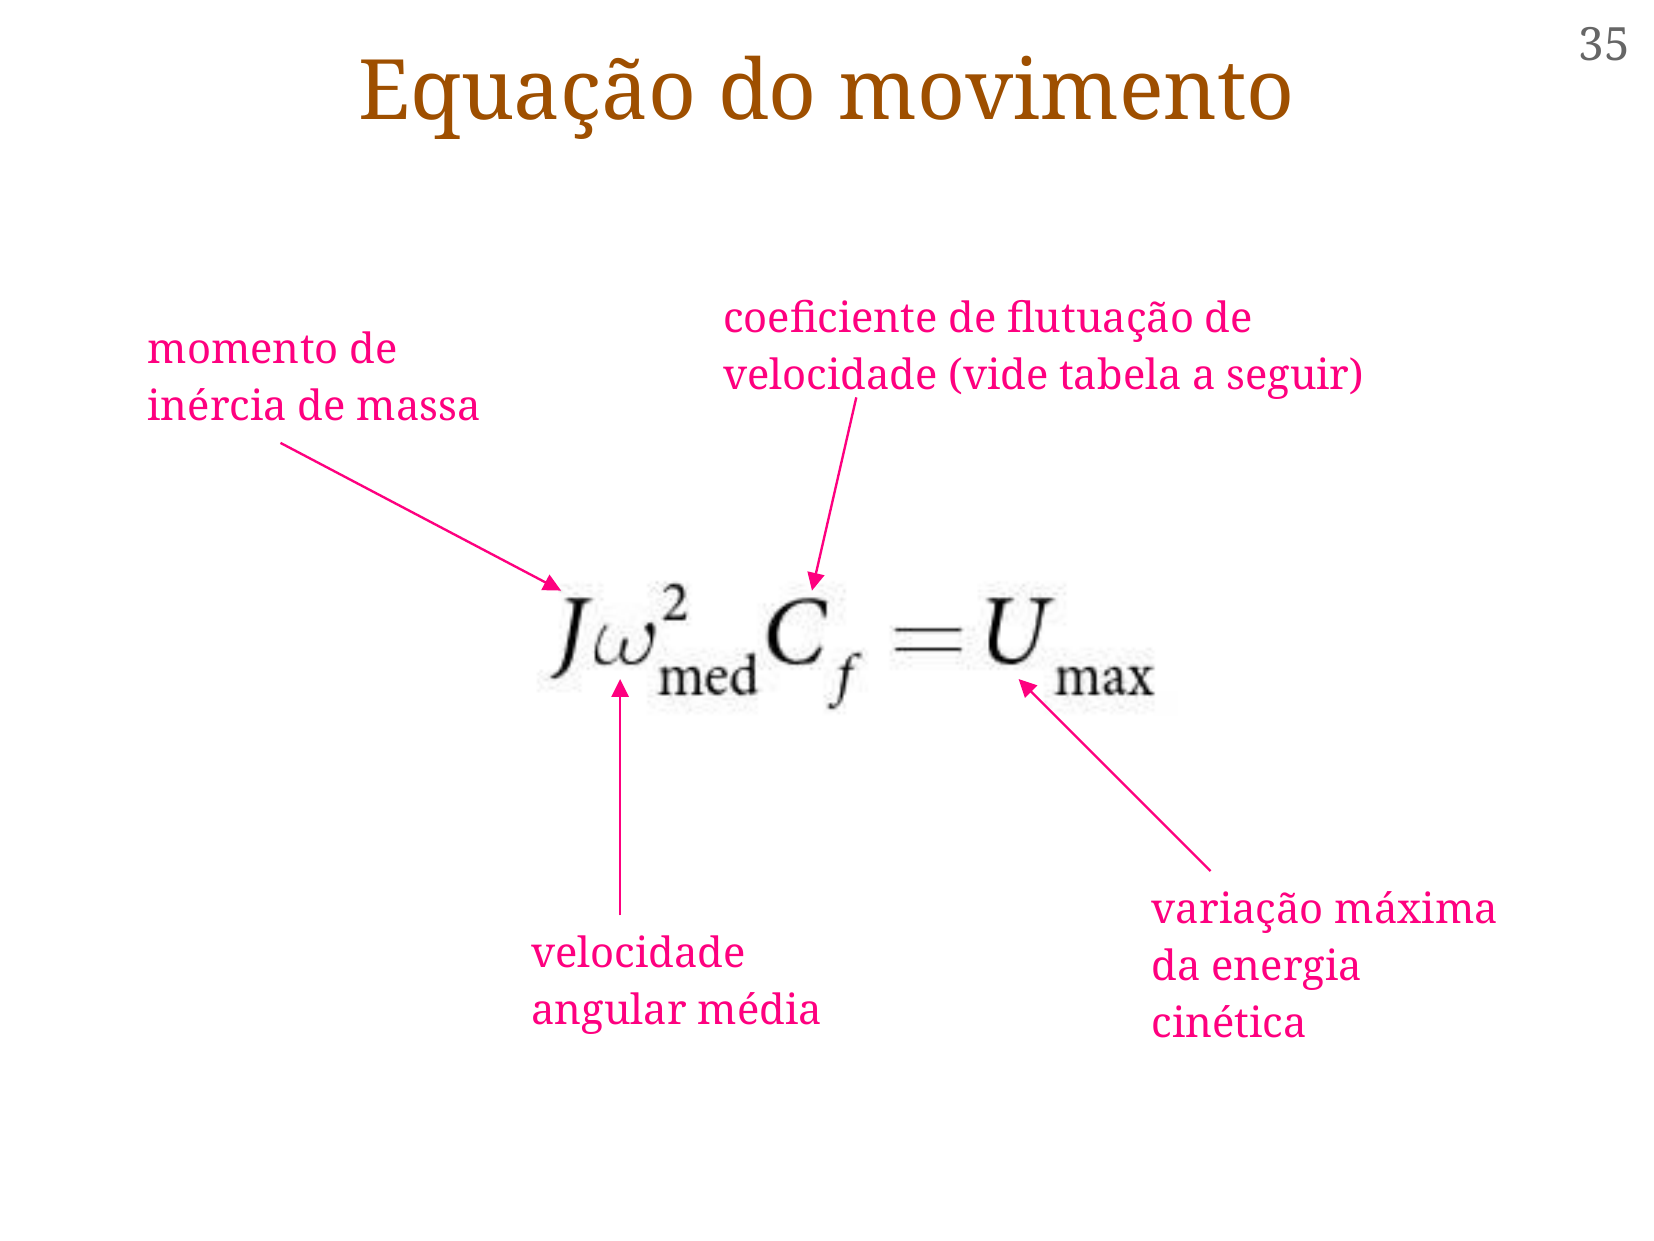

35
# Equação do movimento
coeficiente de flutuação de velocidade (vide tabela a seguir)
momento de inércia de massa
variação máxima da energia cinética
velocidade angular média